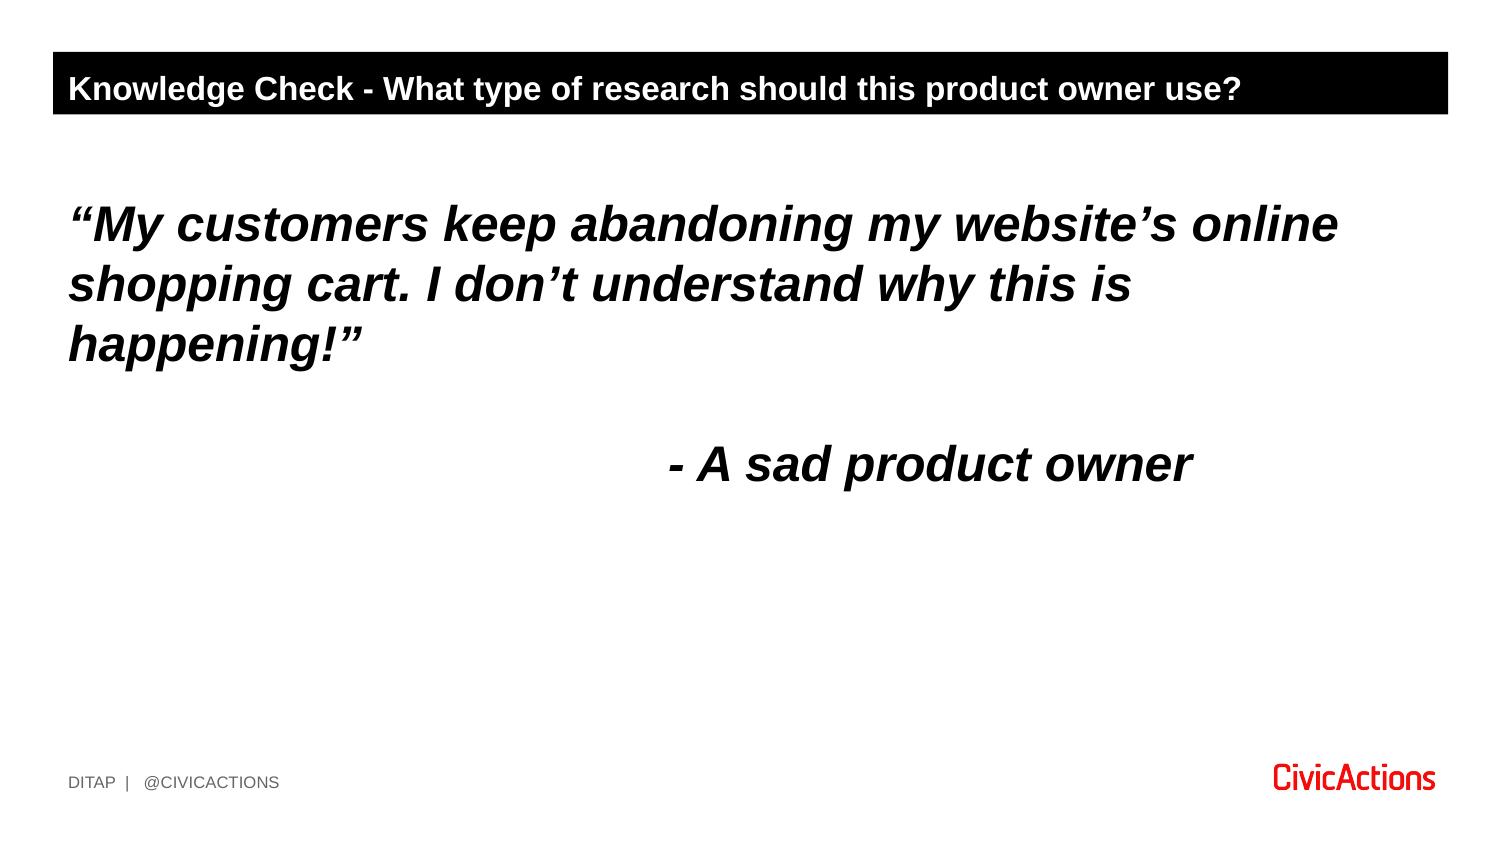

# Knowledge Check - What type of research should this product owner use?
“My customers keep abandoning my website’s online shopping cart. I don’t understand why this is happening!”
- A sad product owner